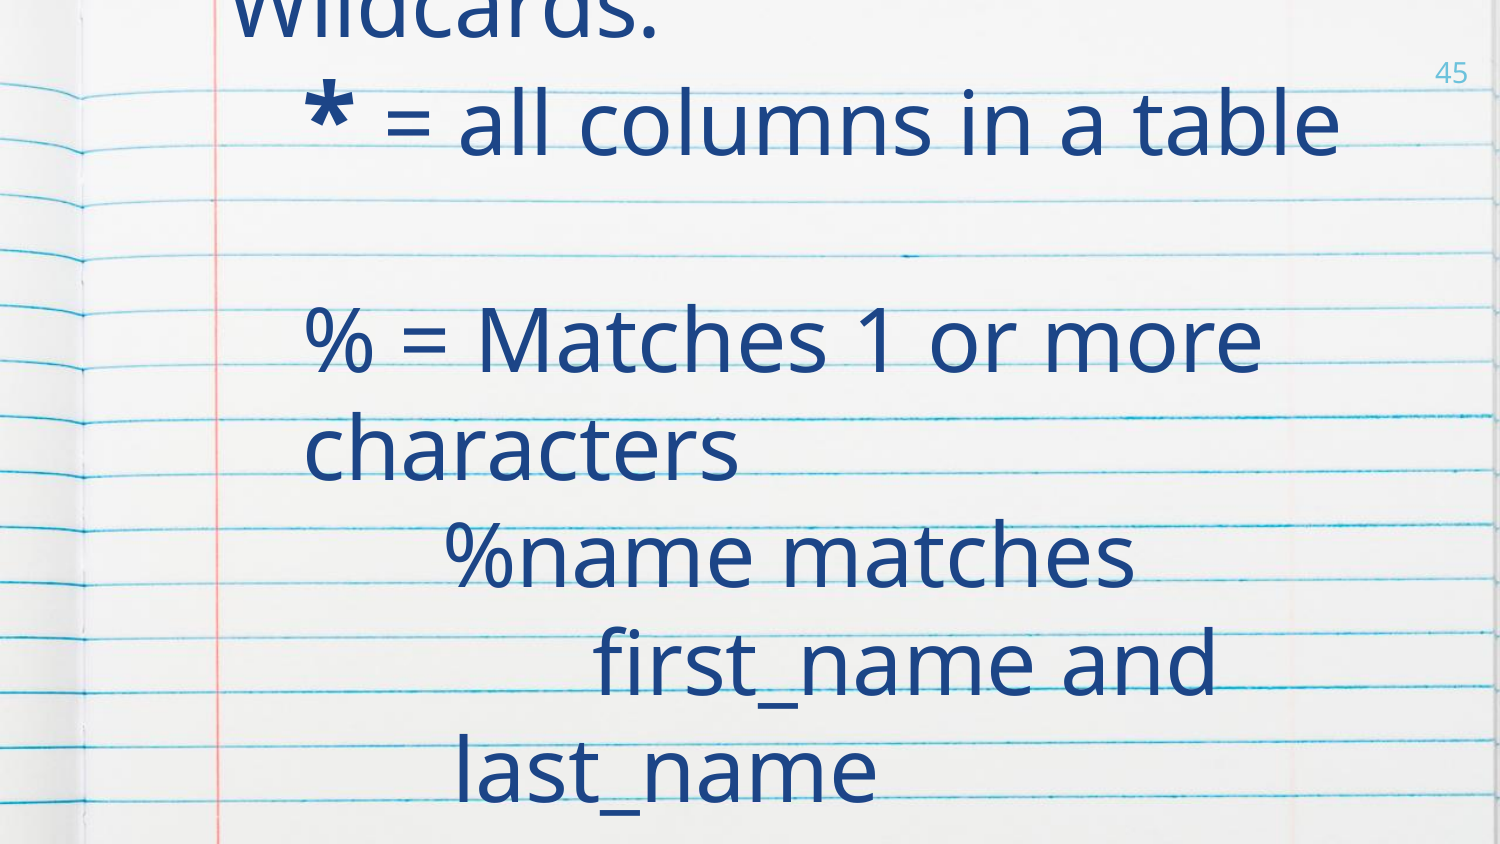

# Wildcards:
* = all columns in a table
% = Matches 1 or more characters
 %name matches
 first_name and last_name